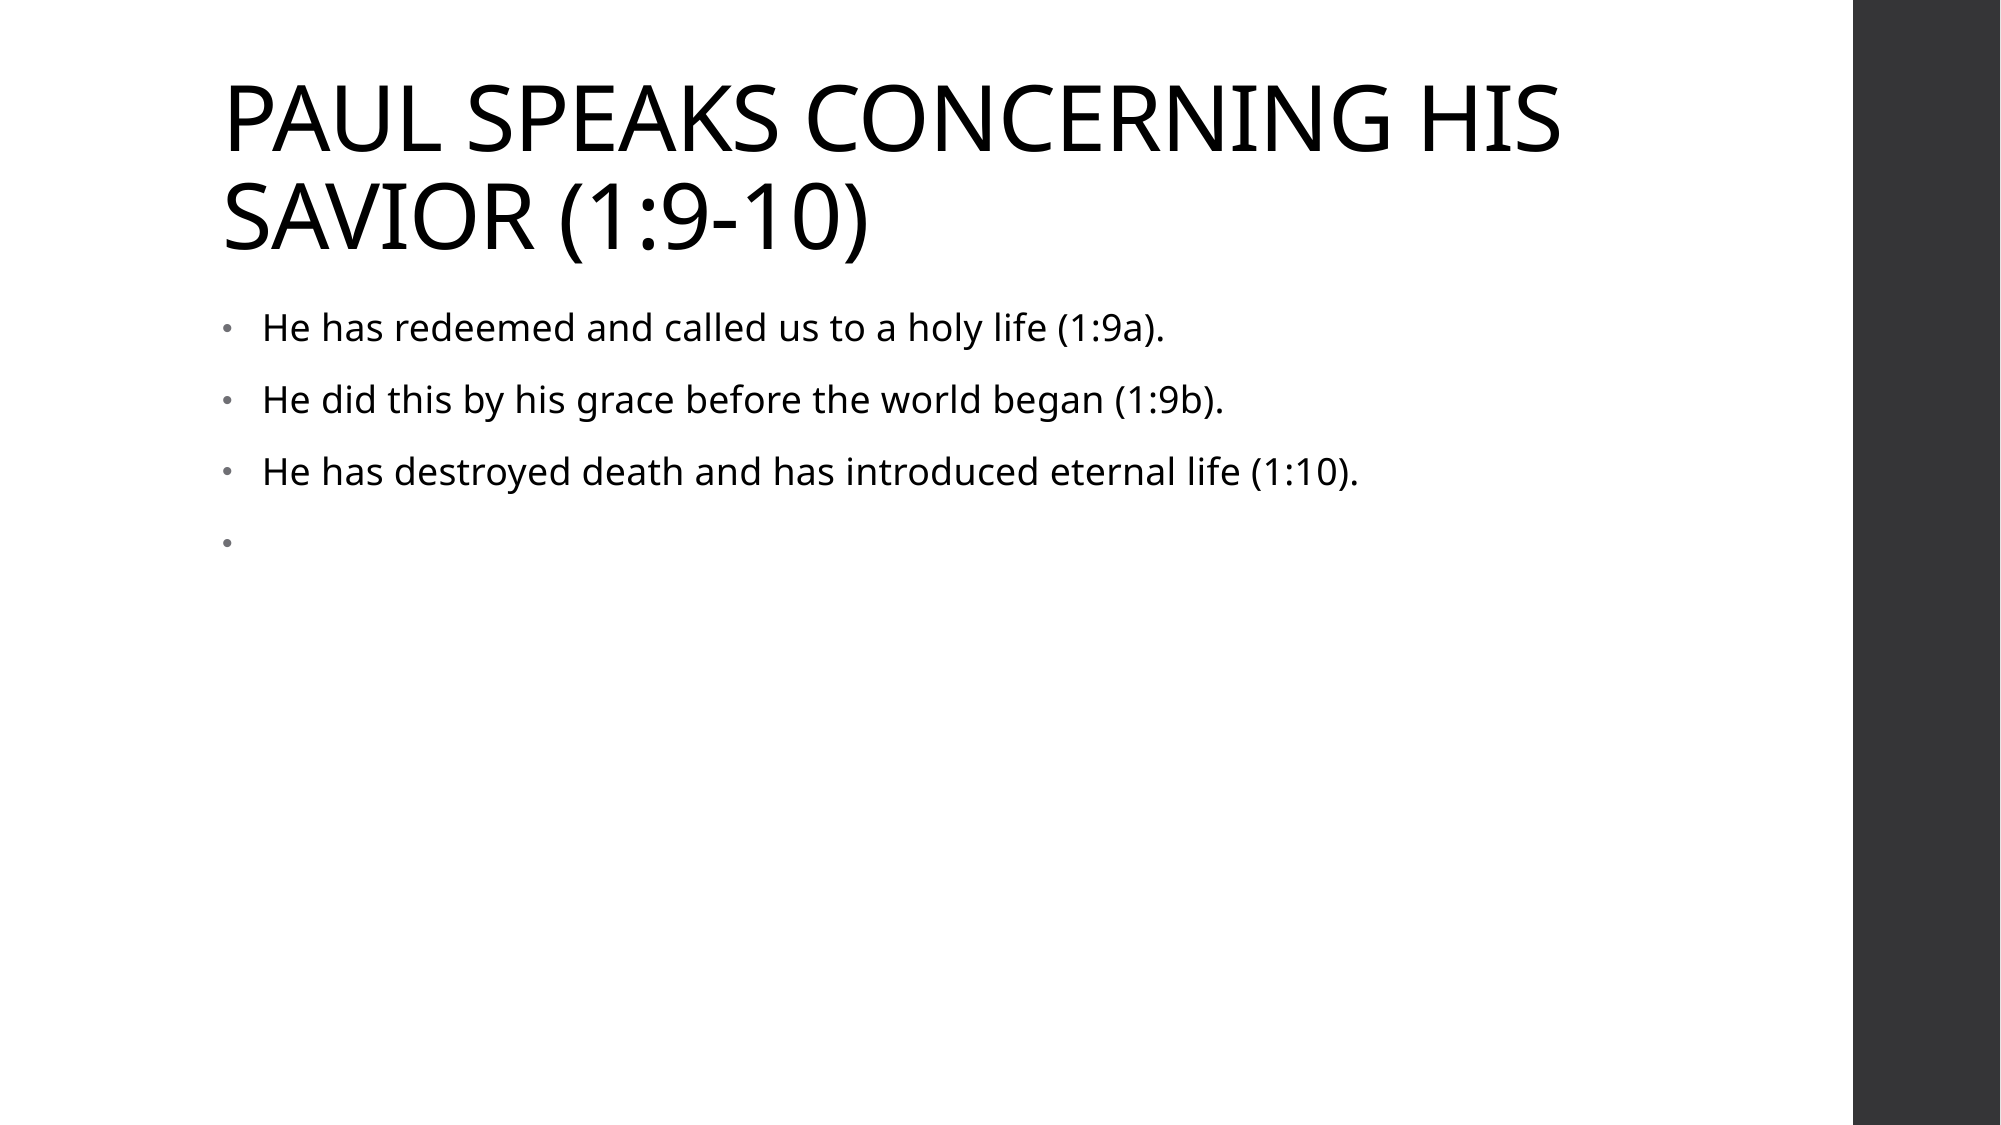

# PAUL SPEAKS CONCERNING HIS SAVIOR (1:9-10)
 He has redeemed and called us to a holy life (1:9a).
 He did this by his grace before the world began (1:9b).
 He has destroyed death and has introduced eternal life (1:10).